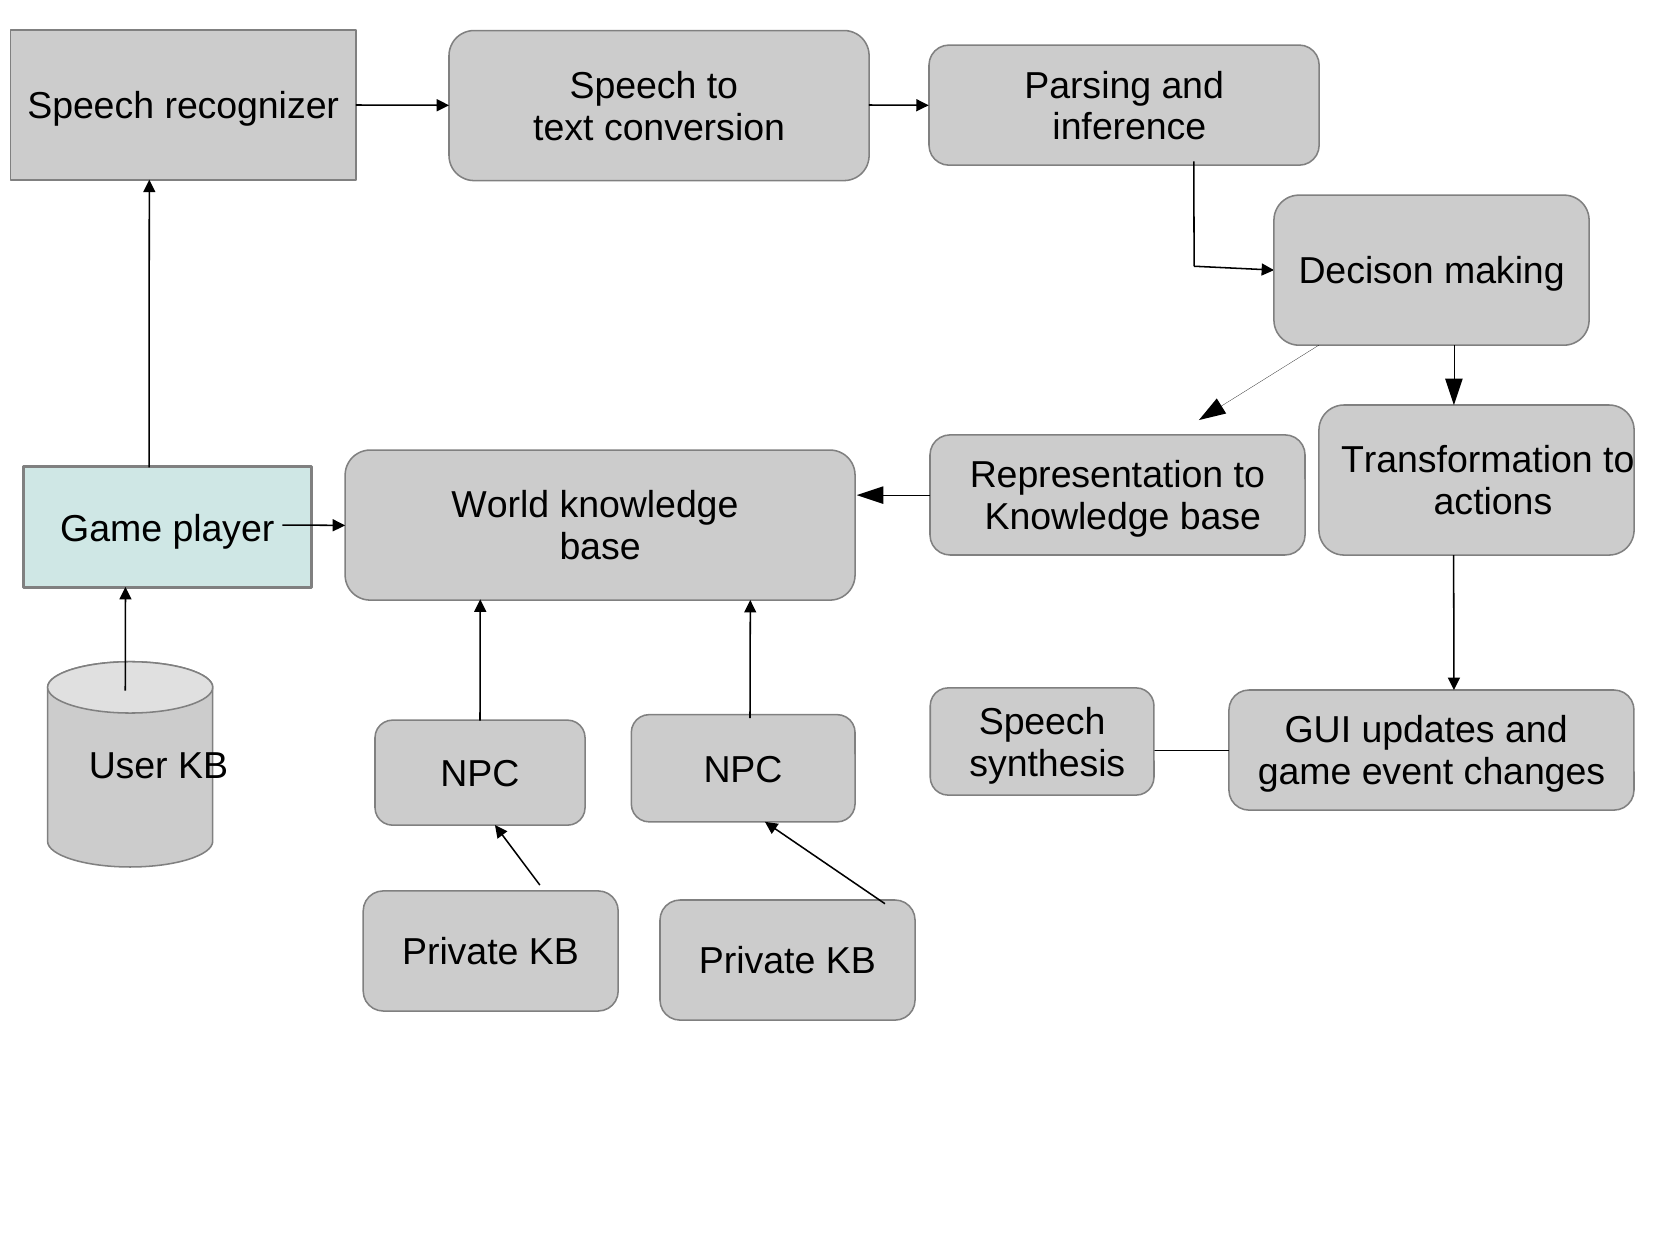

Speech recognizer
Speech to
text conversion
Parsing and
 inference
Decison making
Transformation to
 actions
Representation to
 Knowledge base
World knowledge
base
Game player
Speech
 synthesis
GUI updates and
game event changes
NPC
NPC
User KB
Private KB
Private KB